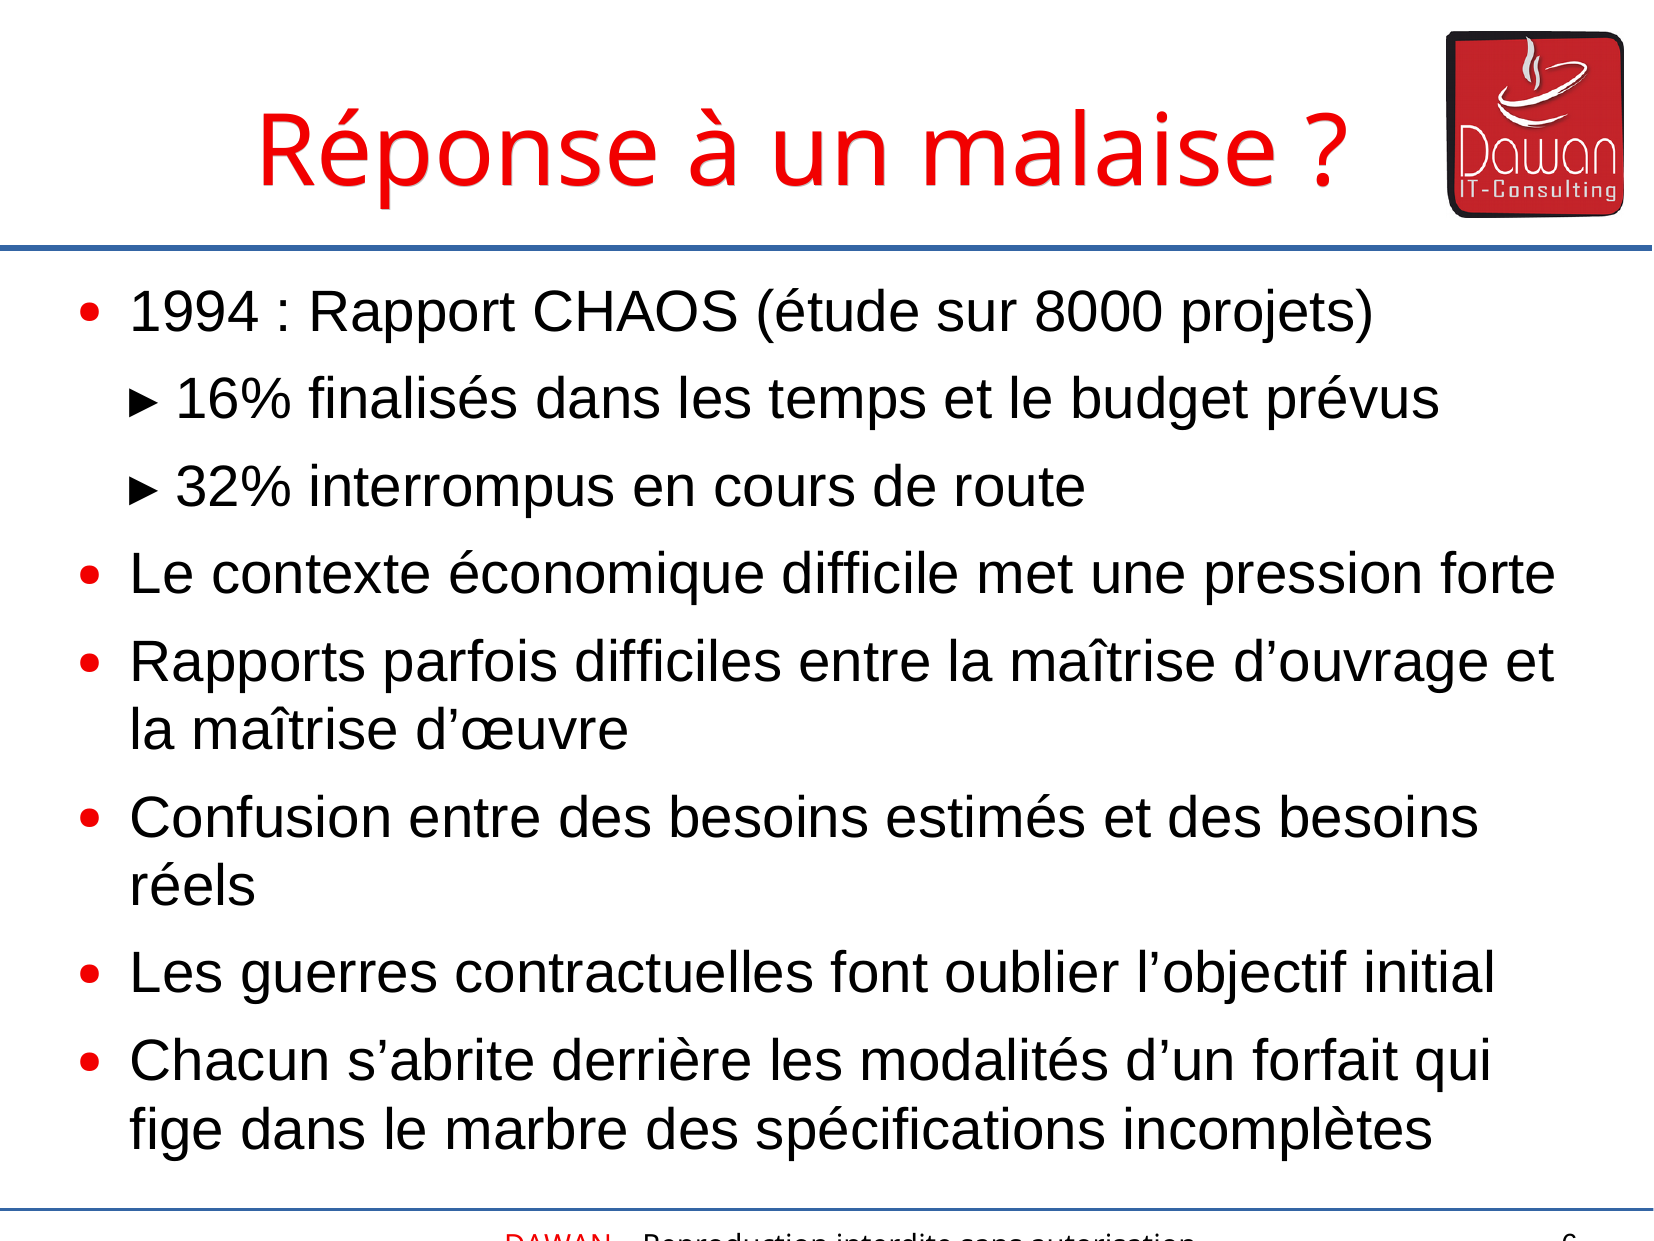

Réponse à un malaise ?
Réponse à un malaise ?
1994 : Rapport CHAOS (étude sur 8000 projets)
●
▸
16% finalisés dans les temps et le budget prévus
▸
32% interrompus en cours de route
Le contexte économique difficile met une pression forte
●
Rapports parfois difficiles entre la maîtrise d’ouvrage et
●
la maîtrise d’œuvre
Confusion entre des besoins estimés et des besoins
●
réels
Les guerres contractuelles font oublier l’objectif initial
●
Chacun s’abrite derrière les modalités d’un forfait qui
●
fige dans le marbre des spécifications incomplètes
DAWAN – Reproduction interdite sans autorisation
6